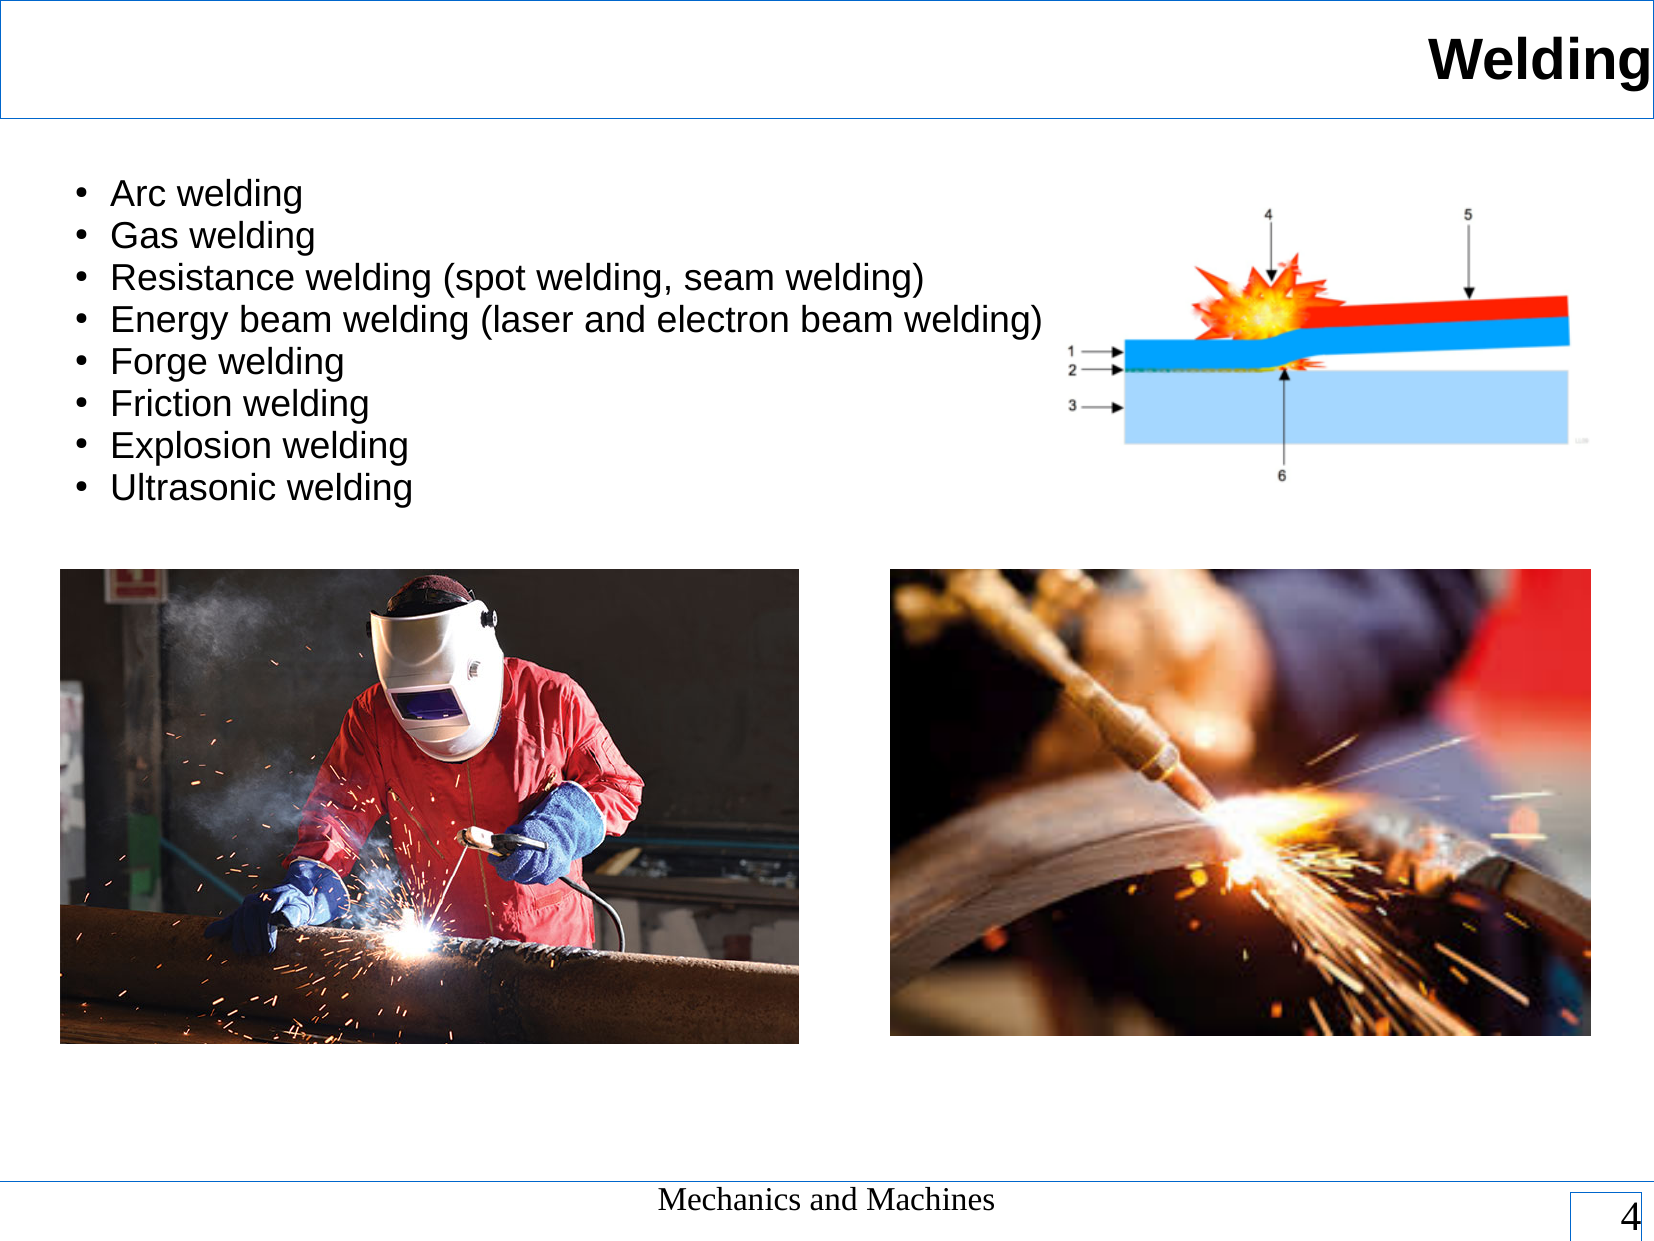

# Welding
Arc welding
Gas welding
Resistance welding (spot welding, seam welding)
Energy beam welding (laser and electron beam welding)
Forge welding
Friction welding
Explosion welding
Ultrasonic welding
Mechanics and Machines
4